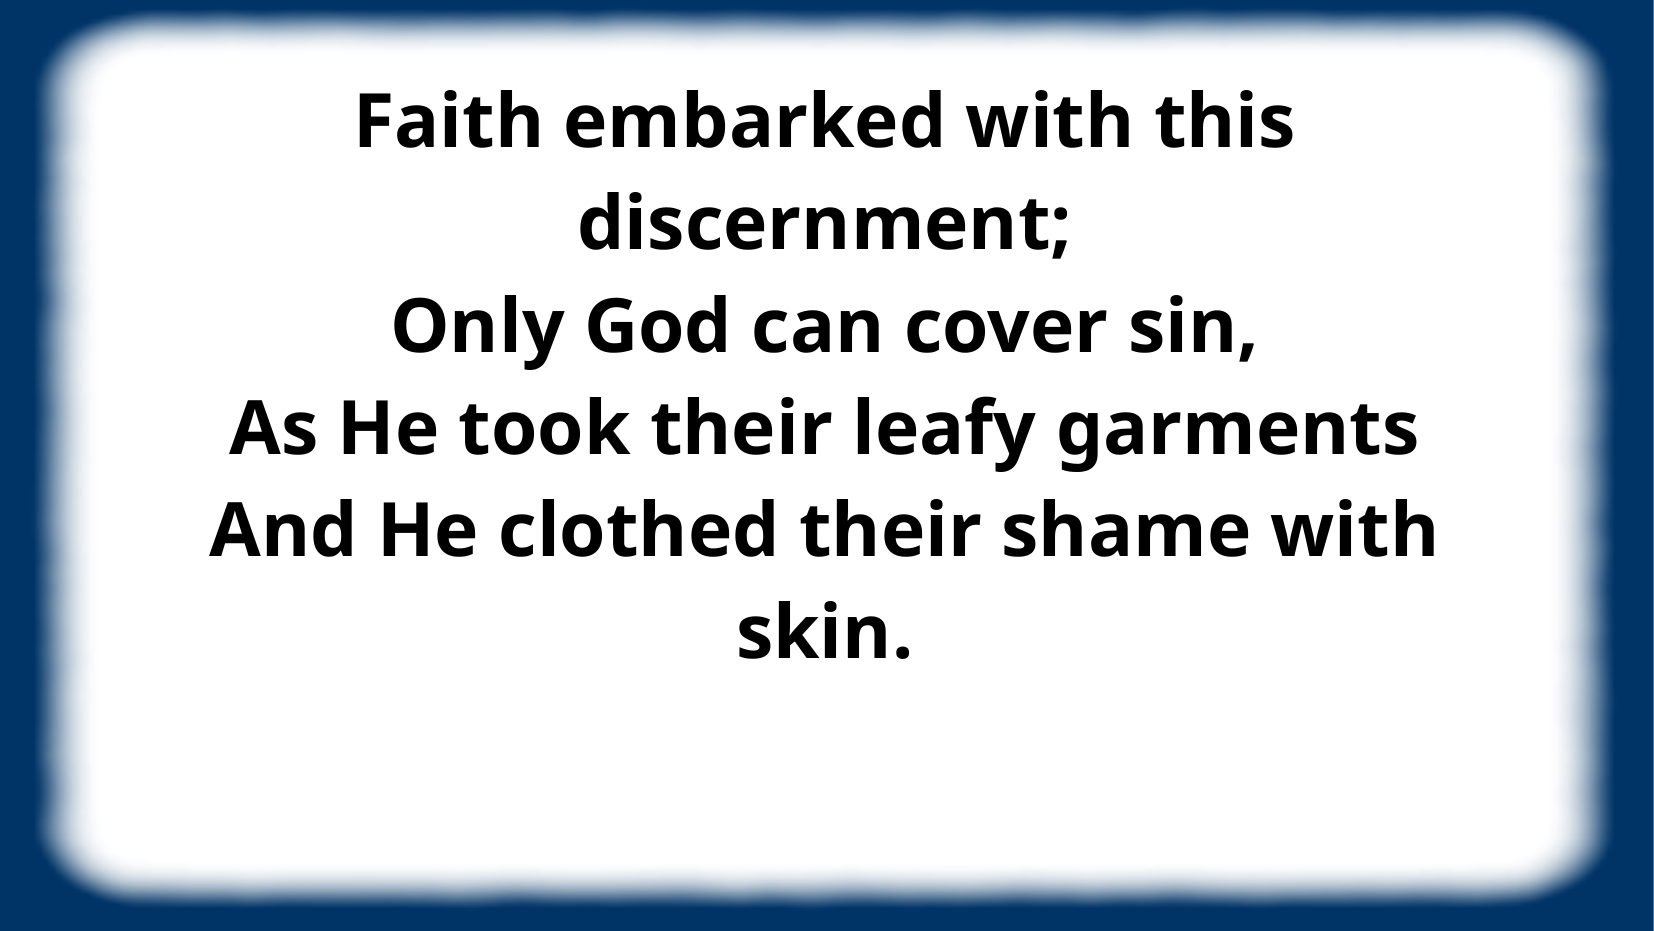

Faith embarked with this discernment;
Only God can cover sin,
As He took their leafy garments
And He clothed their shame with skin.